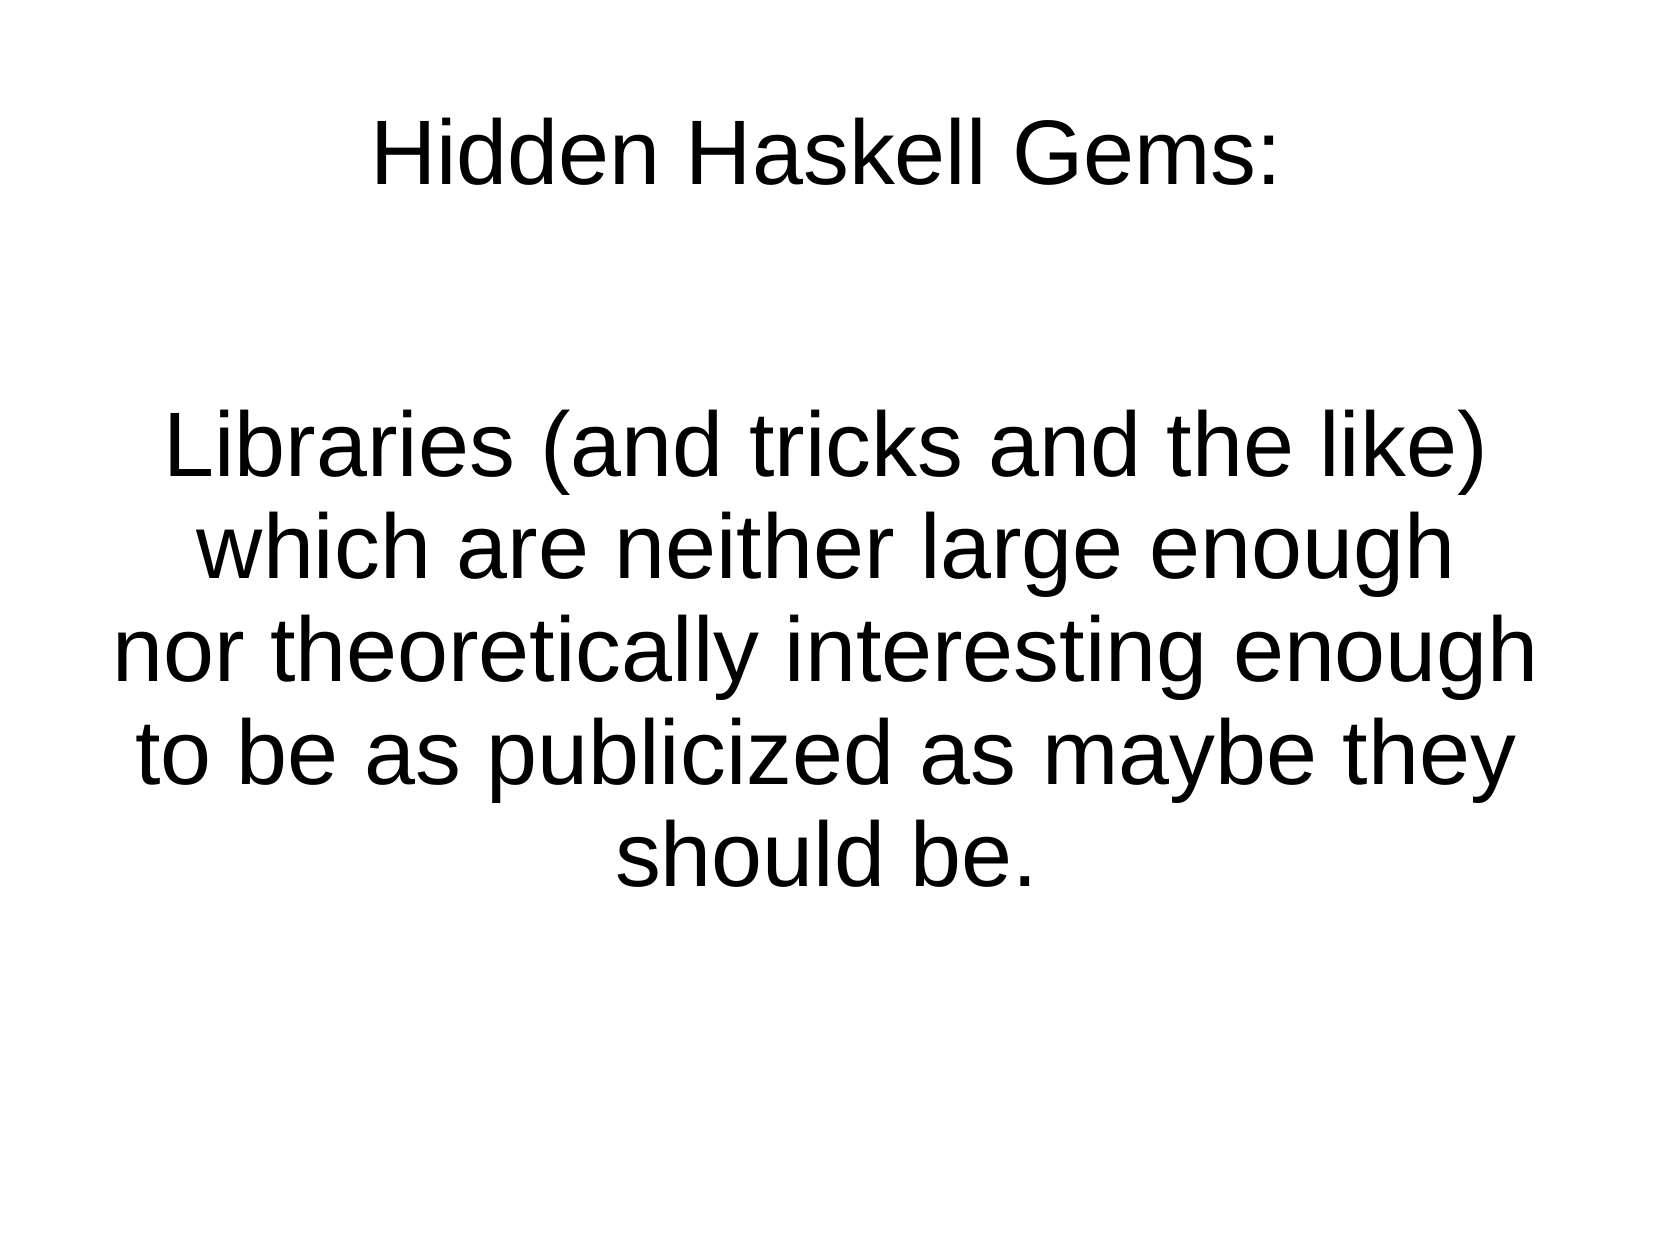

# Hidden Haskell Gems:
Libraries (and tricks and the like)
which are neither large enough
nor theoretically interesting enough
to be as publicized as maybe they should be.